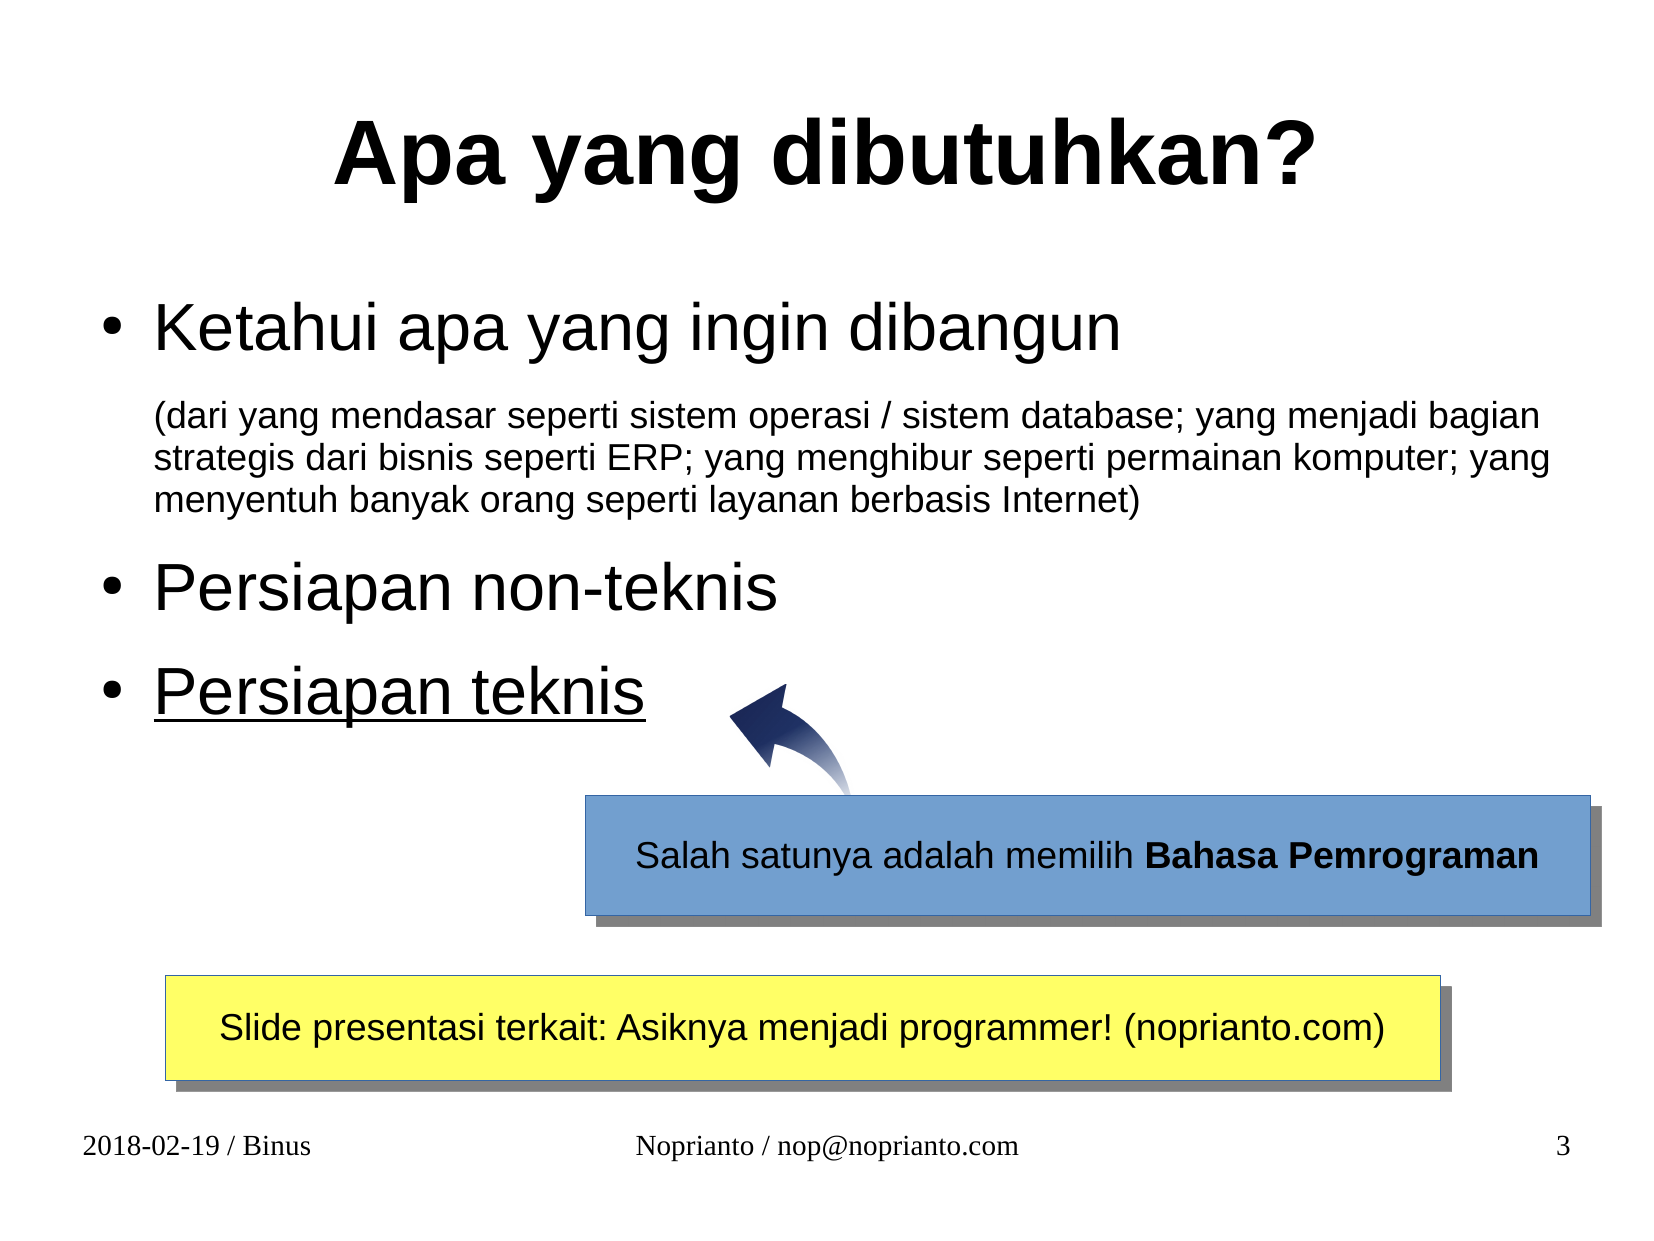

# Apa yang dibutuhkan?
Ketahui apa yang ingin dibangun
(dari yang mendasar seperti sistem operasi / sistem database; yang menjadi bagian strategis dari bisnis seperti ERP; yang menghibur seperti permainan komputer; yang menyentuh banyak orang seperti layanan berbasis Internet)
Persiapan non-teknis
Persiapan teknis
Salah satunya adalah memilih Bahasa Pemrograman
Slide presentasi terkait: Asiknya menjadi programmer! (noprianto.com)
2018-02-19 / Binus
Noprianto / nop@noprianto.com
3